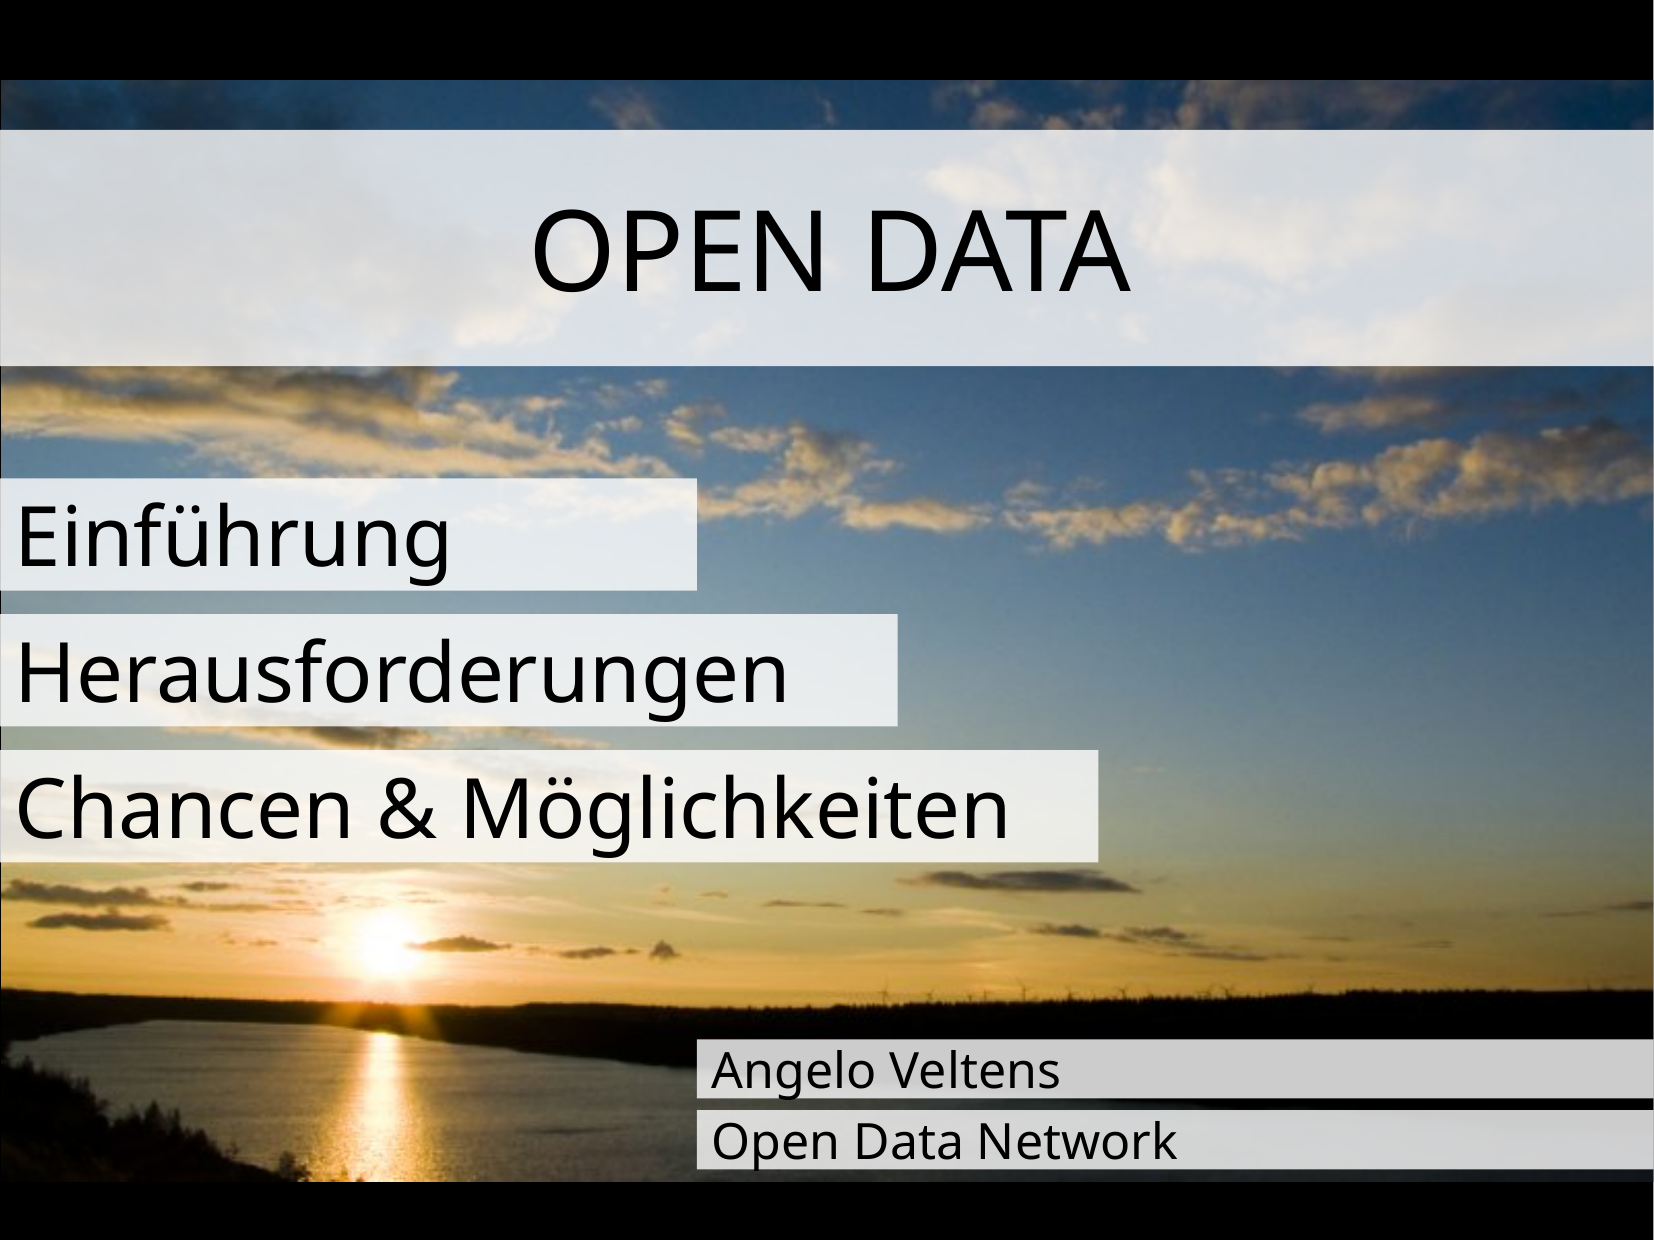

OPEN DATA
Einführung
Herausforderungen
Chancen & Möglichkeiten
Angelo Veltens
Open Data Network